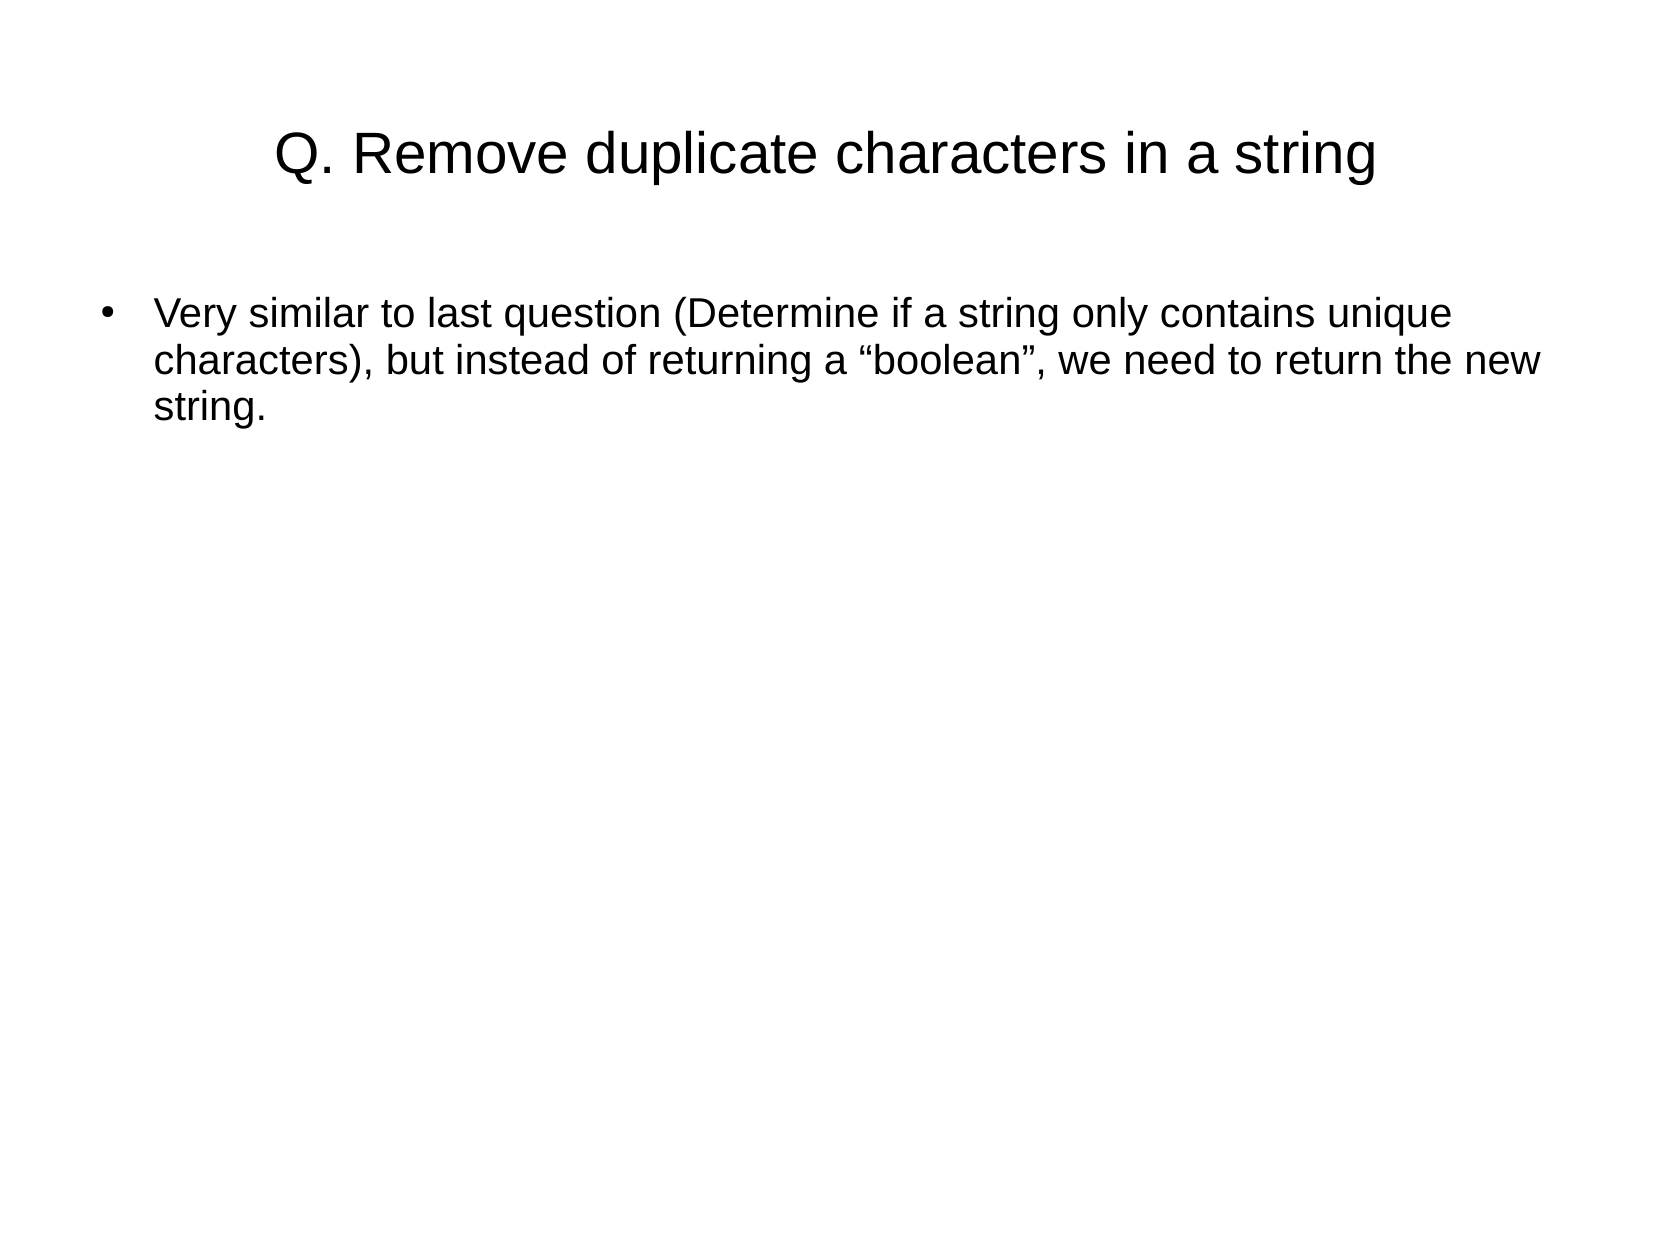

# Q. Remove duplicate characters in a string
Very similar to last question (Determine if a string only contains unique characters), but instead of returning a “boolean”, we need to return the new string.